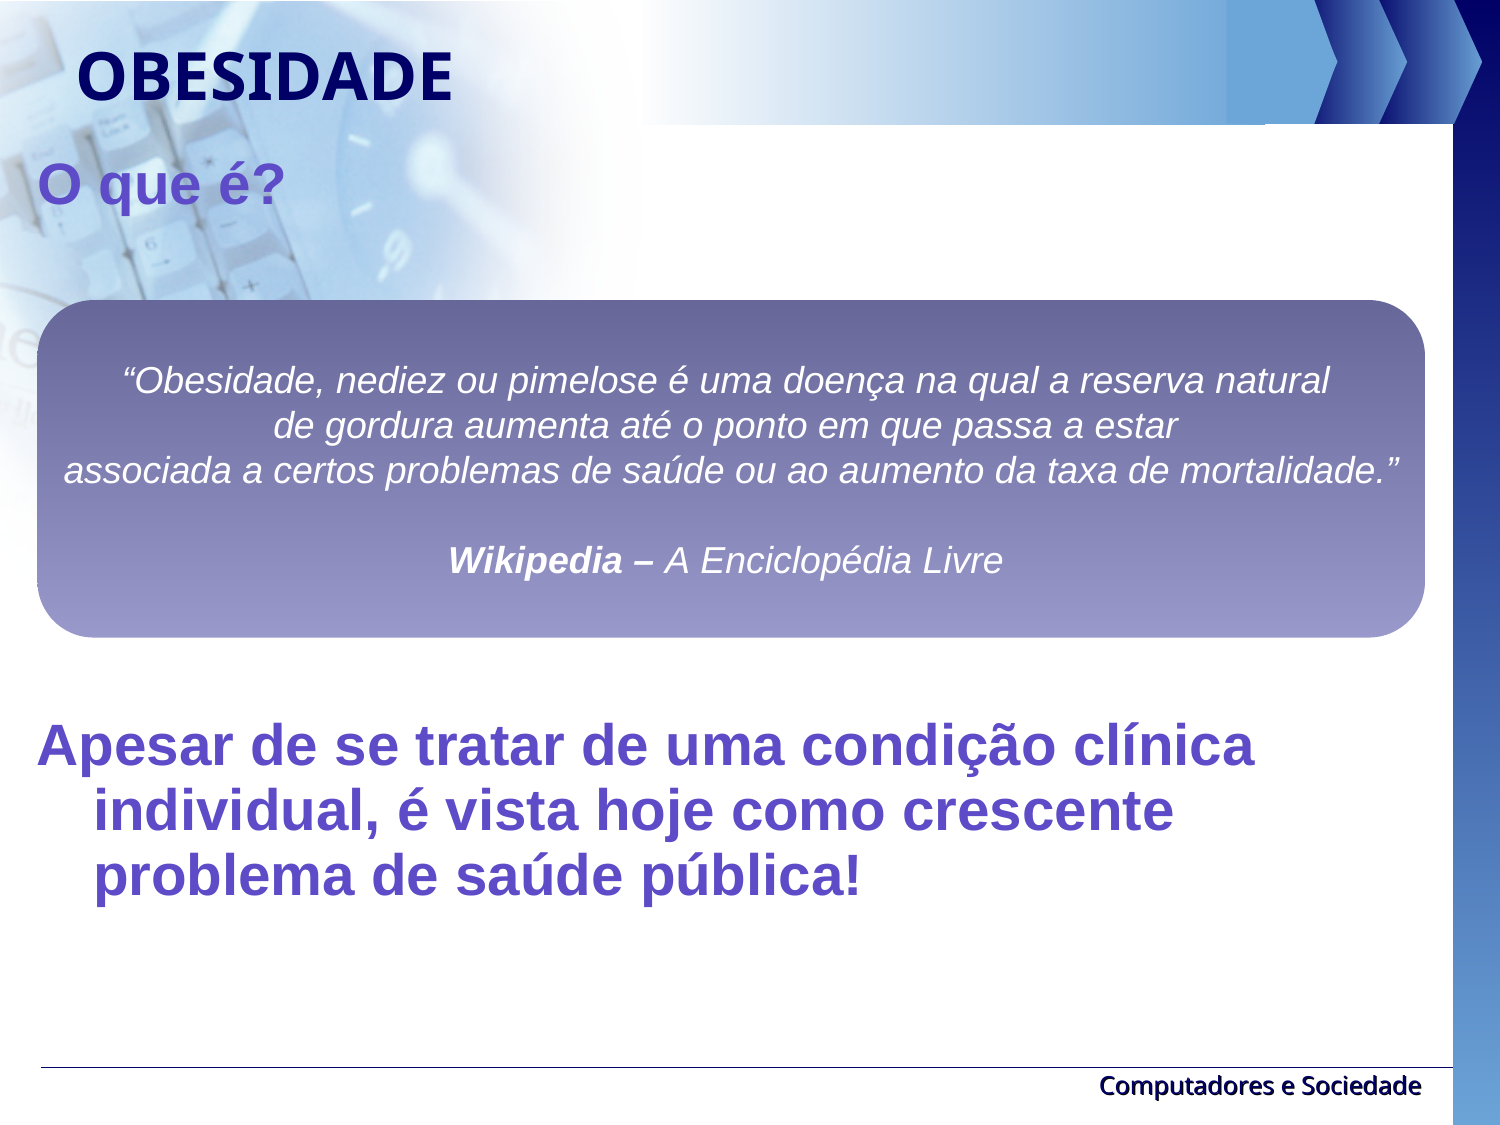

# OBESIDADE
O que é?
“Obesidade, nediez ou pimelose é uma doença na qual a reserva natural
de gordura aumenta até o ponto em que passa a estar
associada a certos problemas de saúde ou ao aumento da taxa de mortalidade.”
Wikipedia – A Enciclopédia Livre
Apesar de se tratar de uma condição clínica individual, é vista hoje como crescente problema de saúde pública!